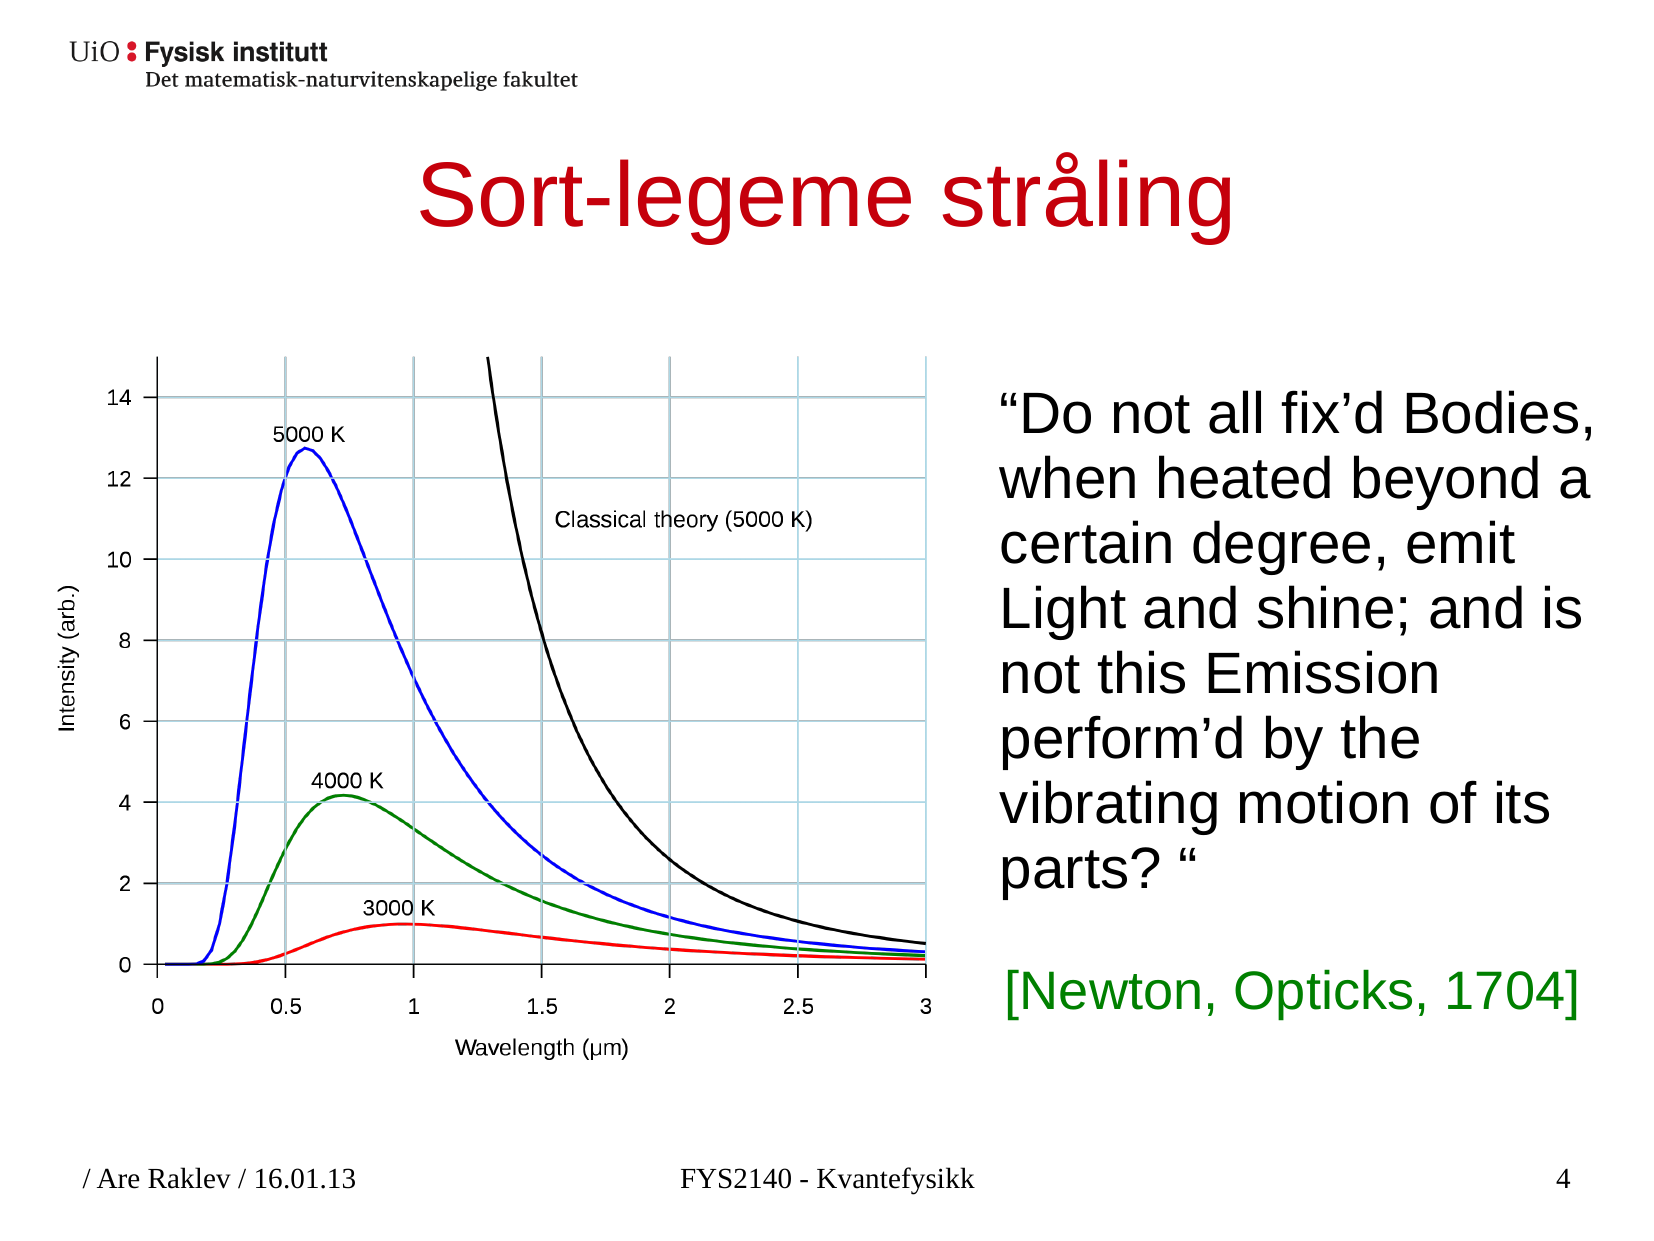

# Sort-legeme stråling
“Do not all fix’d Bodies, when heated beyond a certain degree, emit Light and shine; and is not this Emission perform’d by the vibrating motion of its parts? “
[Newton, Opticks, 1704]
/ Are Raklev / 16.01.13
FYS2140 - Kvantefysikk
4